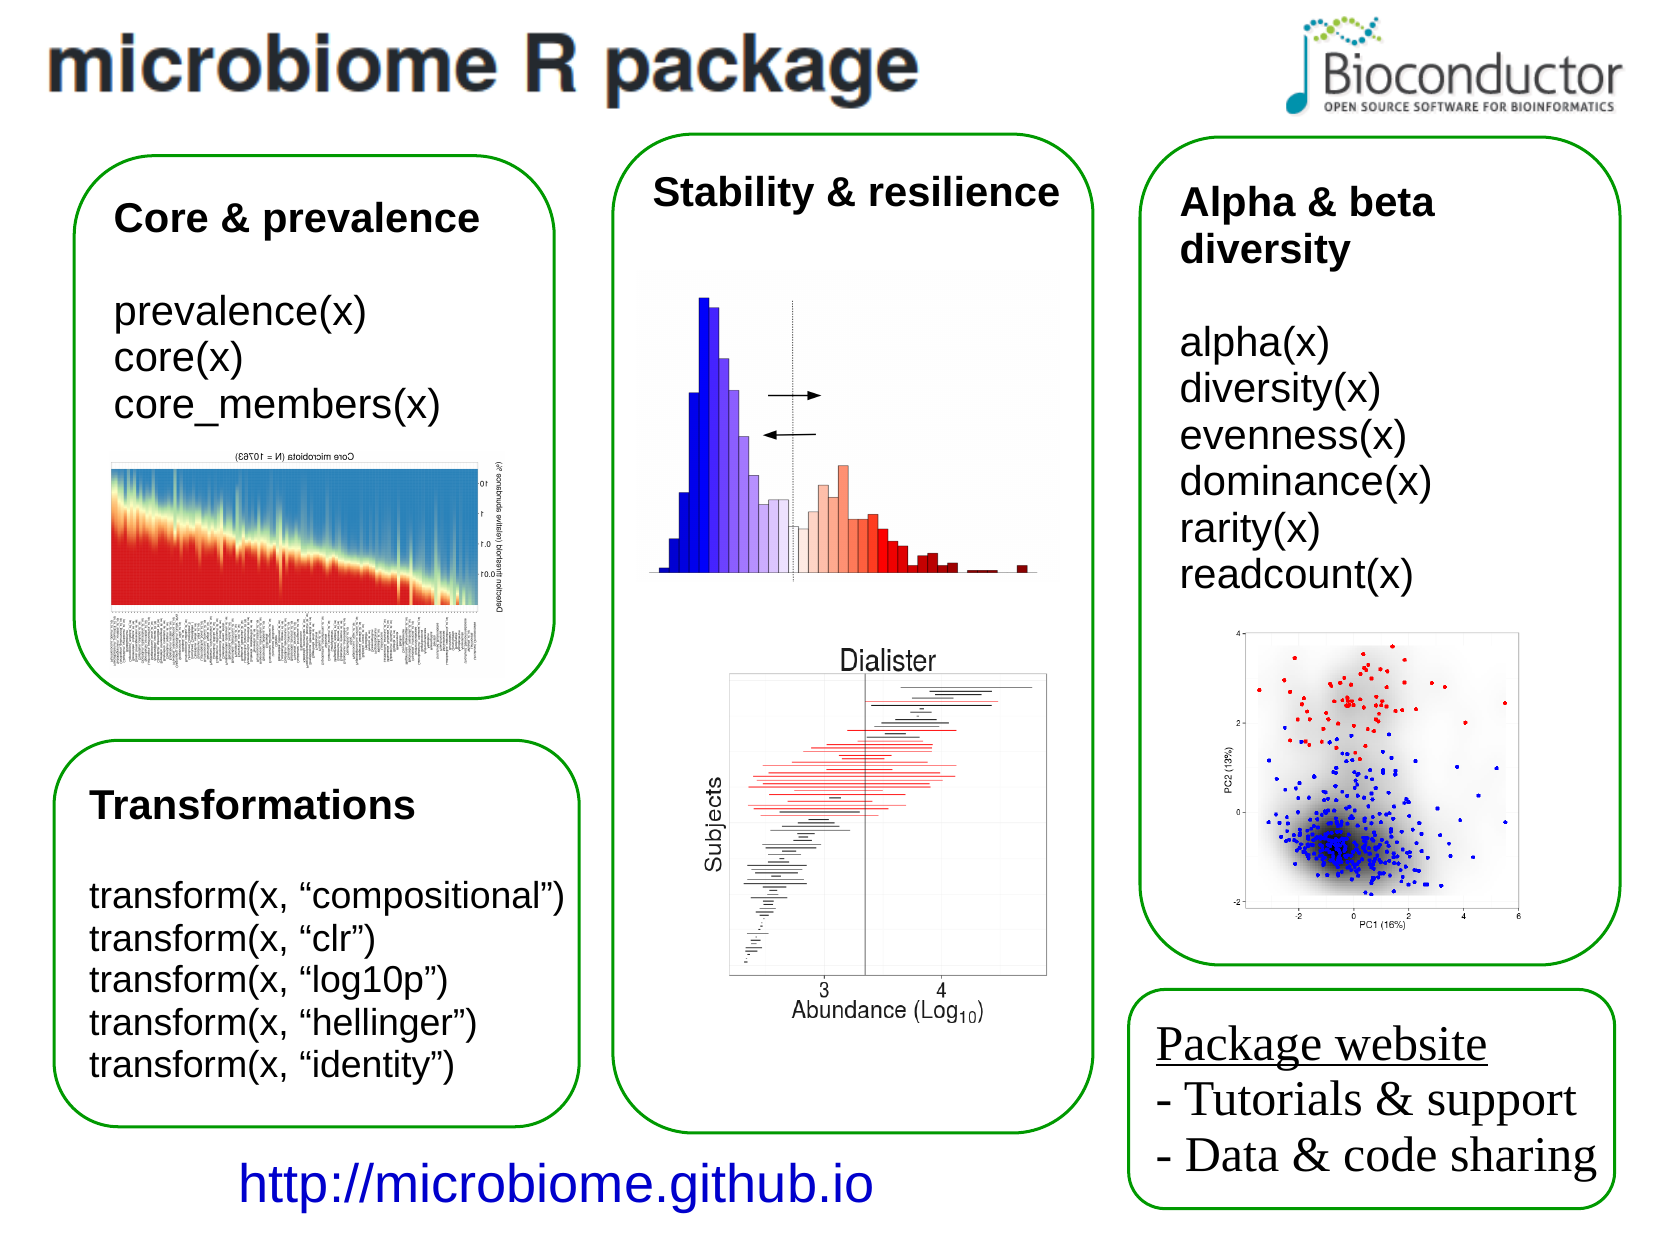

Stability & resilience
Alpha & beta
diversity
alpha(x)
diversity(x)
evenness(x)
dominance(x)
rarity(x)
readcount(x)
Core & prevalence
prevalence(x)
core(x)
core_members(x)
Transformations
transform(x, “compositional”)
transform(x, “clr”)
transform(x, “log10p”)
transform(x, “hellinger”)
transform(x, “identity”)
Package website
- Tutorials & support
- Data & code sharing
http://microbiome.github.io